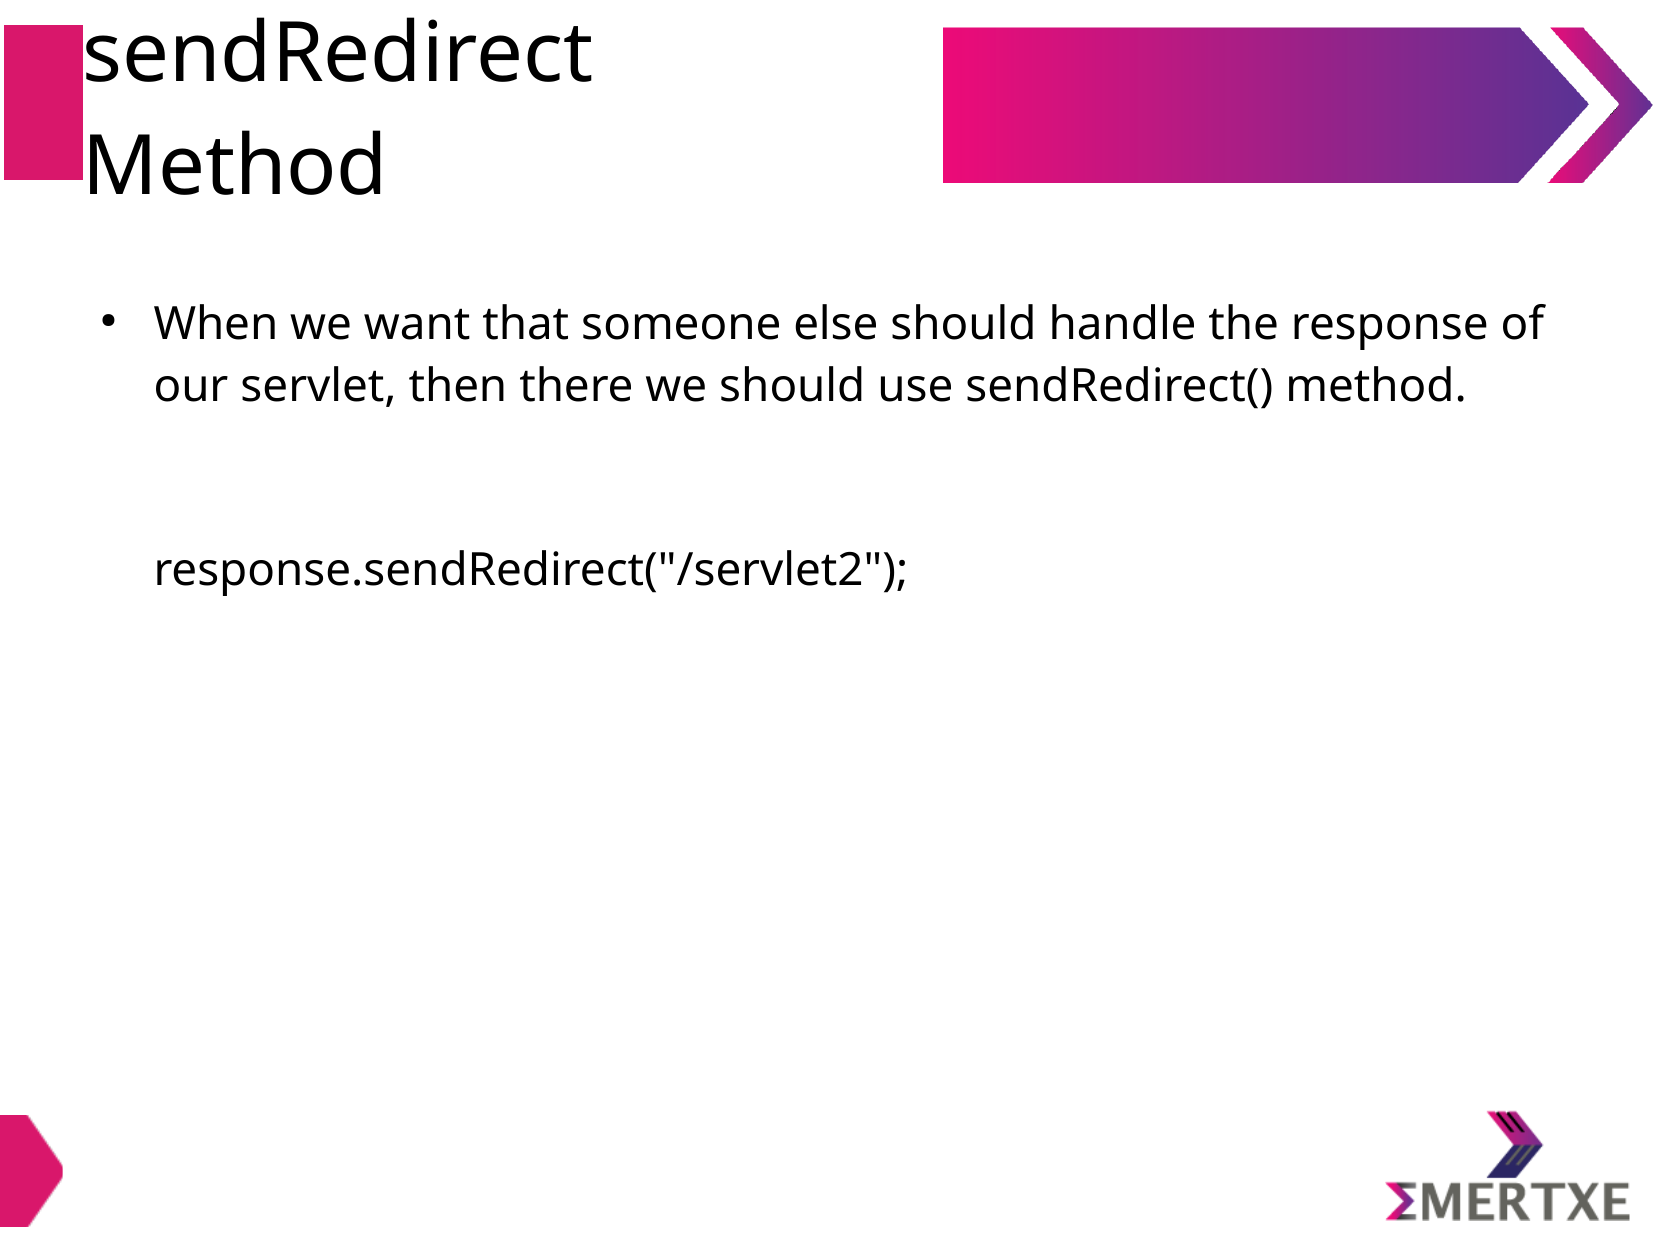

# sendRedirect Method
When we want that someone else should handle the response of our servlet, then there we should use sendRedirect() method.
response.sendRedirect("/servlet2");